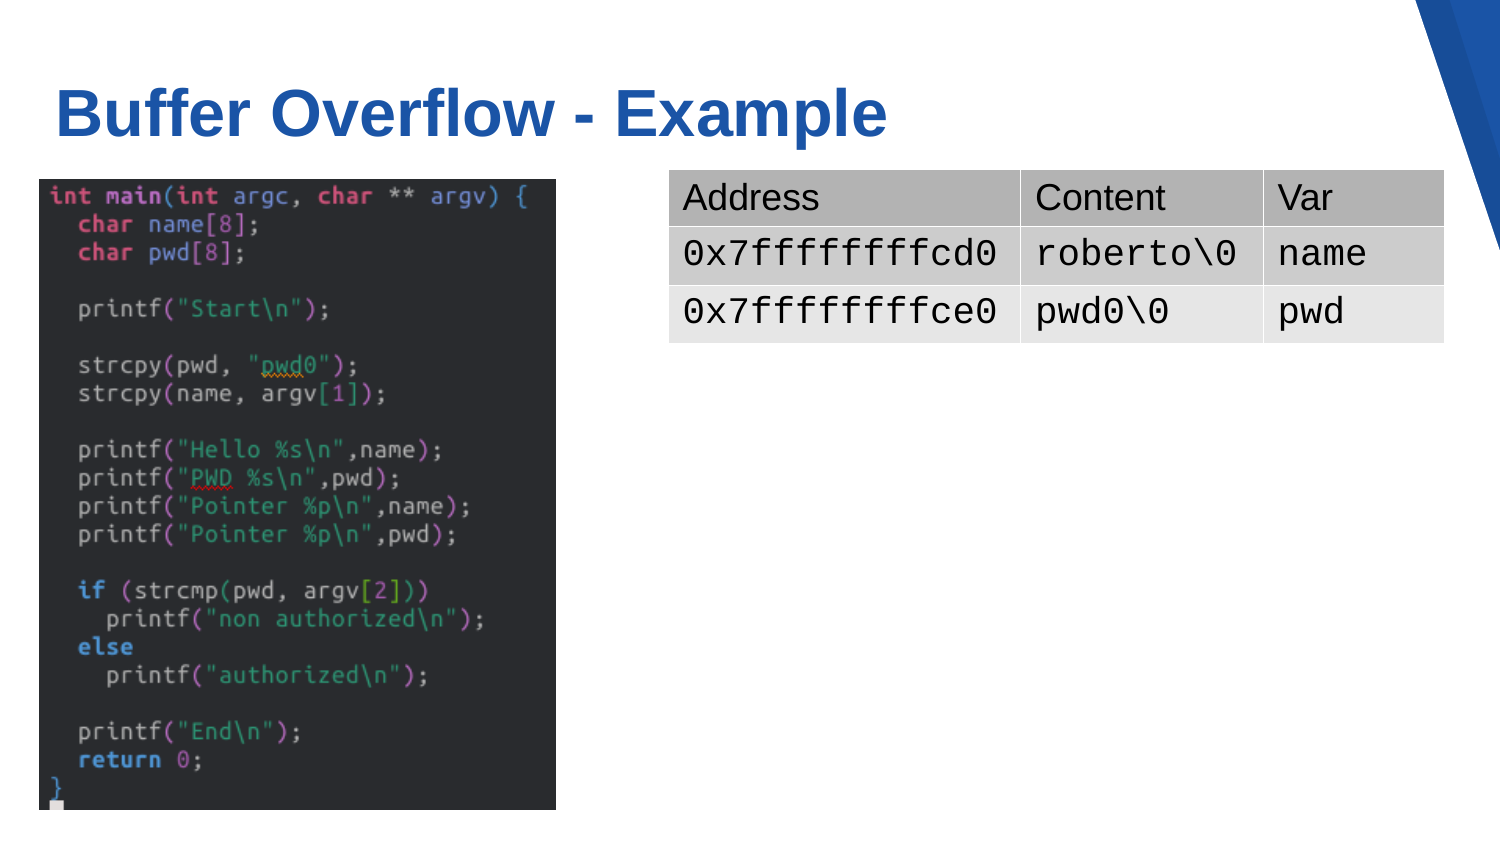

# Buffer Overflow - Example
| Address | Content | Var |
| --- | --- | --- |
| 0x7ffffffffcd0 | roberto\0 | name |
| 0x7ffffffffce0 | pwd0\0 | pwd |